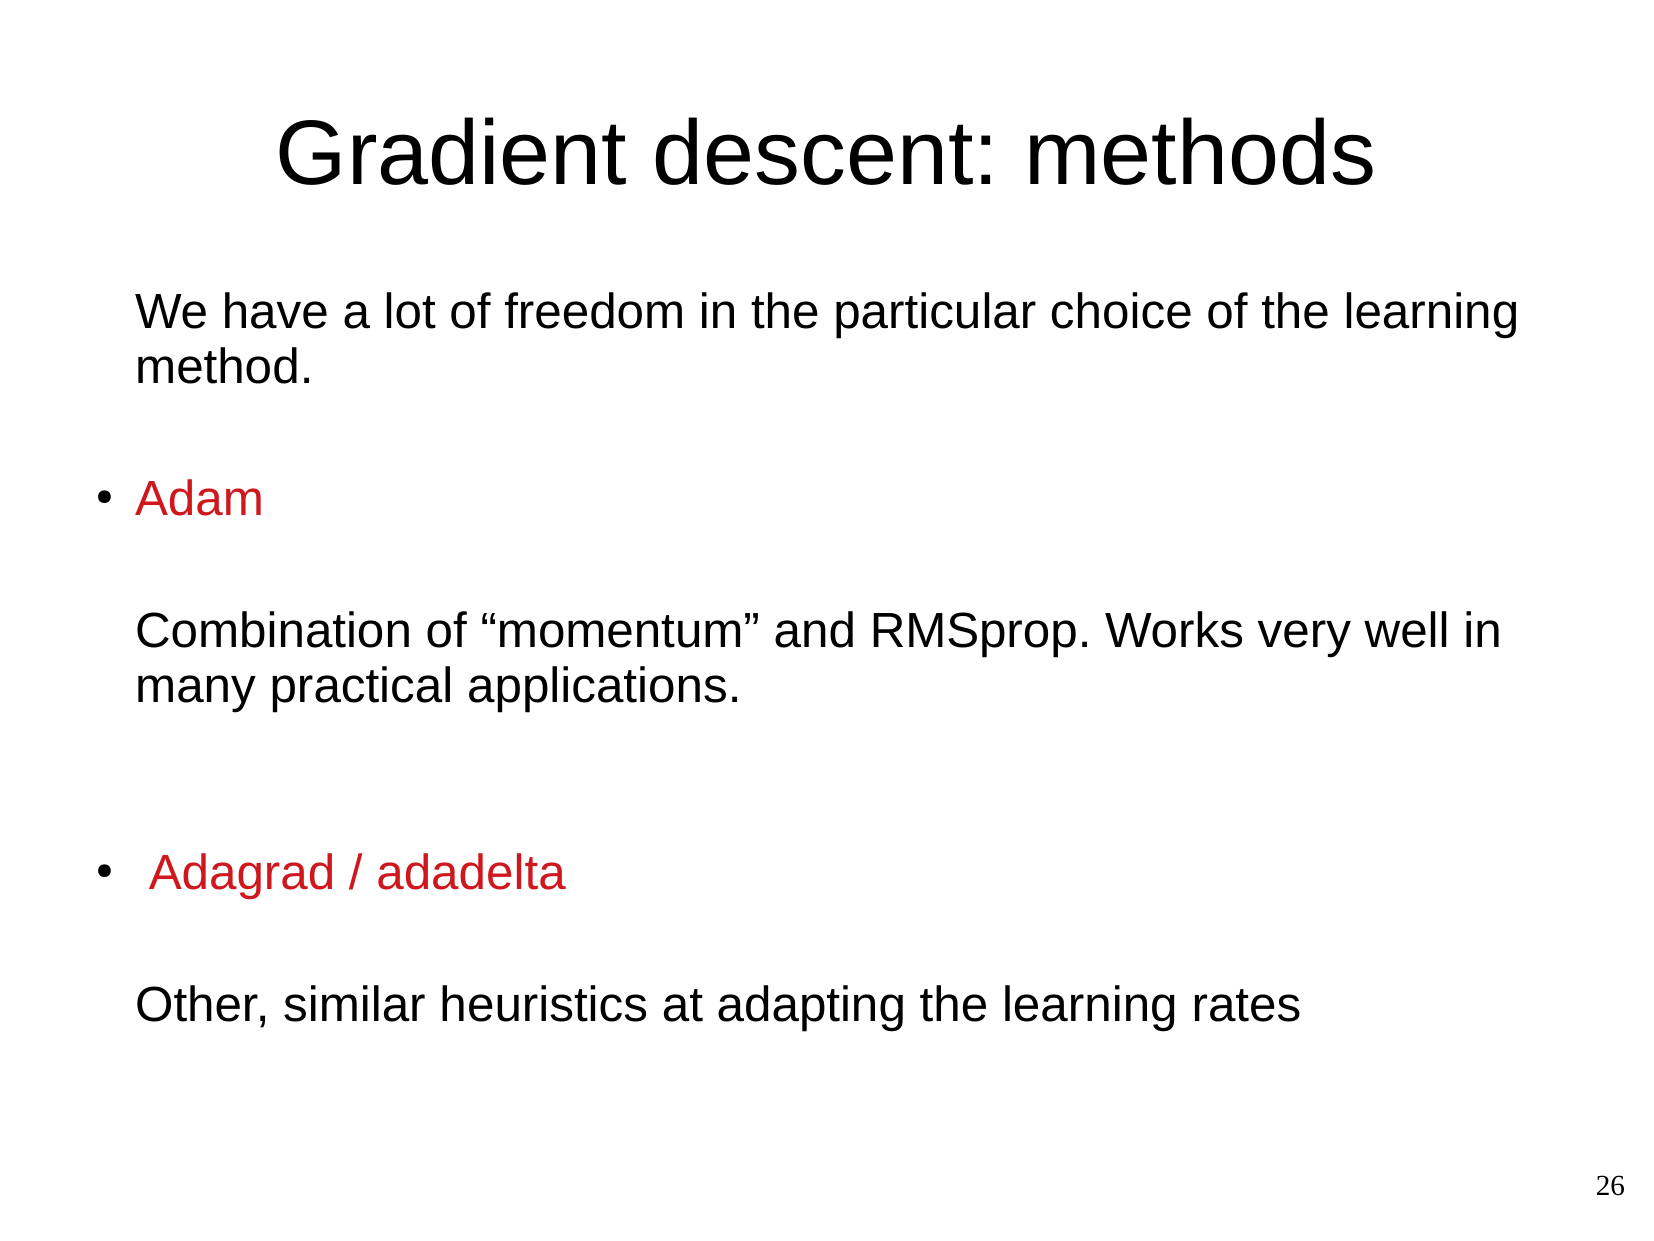

# Gradient descent: methods
We have a lot of freedom in the particular choice of the learning method.
Adam
Combination of “momentum” and RMSprop. Works very well in many practical applications.
 Adagrad / adadelta
Other, similar heuristics at adapting the learning rates
26